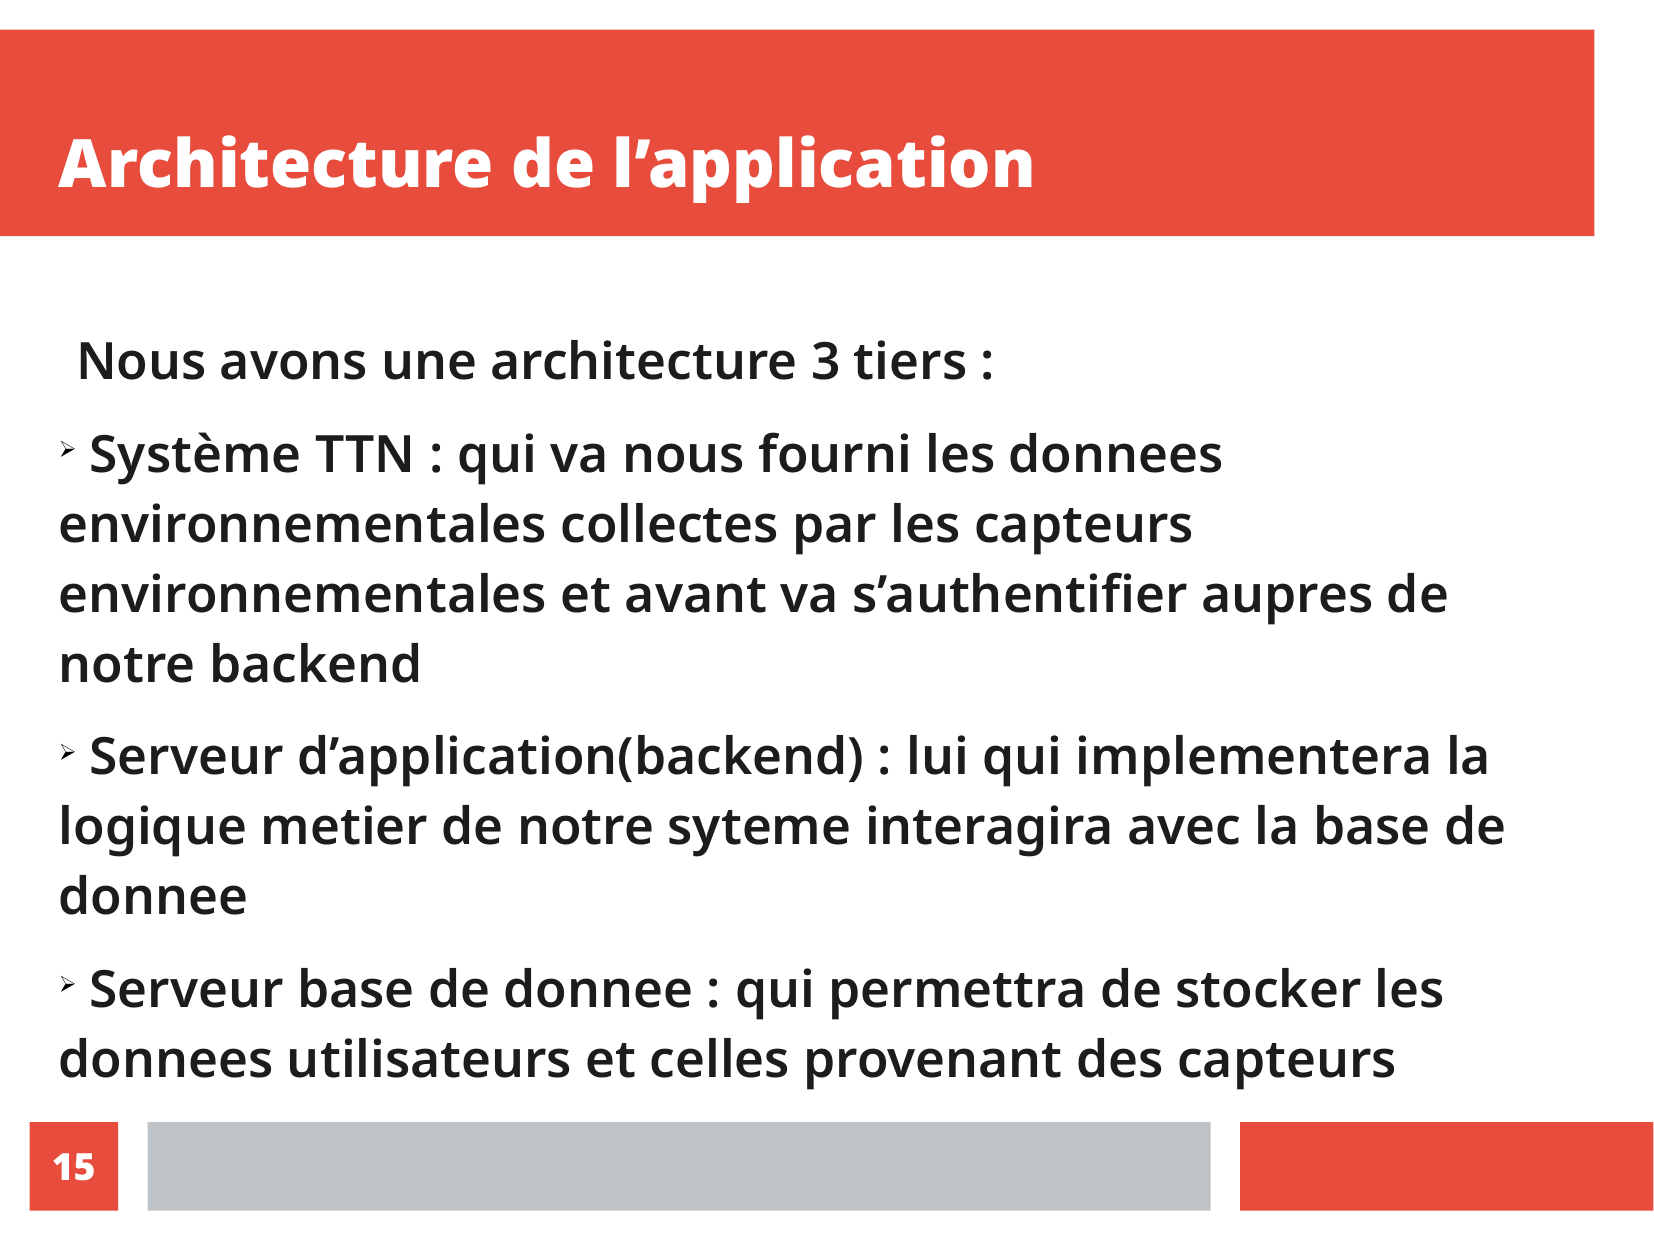

# Architecture de l’application
Nous avons une architecture 3 tiers :
 Système TTN : qui va nous fourni les donnees environnementales collectes par les capteurs environnementales et avant va s’authentifier aupres de notre backend
 Serveur d’application(backend) : lui qui implementera la logique metier de notre syteme interagira avec la base de donnee
 Serveur base de donnee : qui permettra de stocker les donnees utilisateurs et celles provenant des capteurs
15